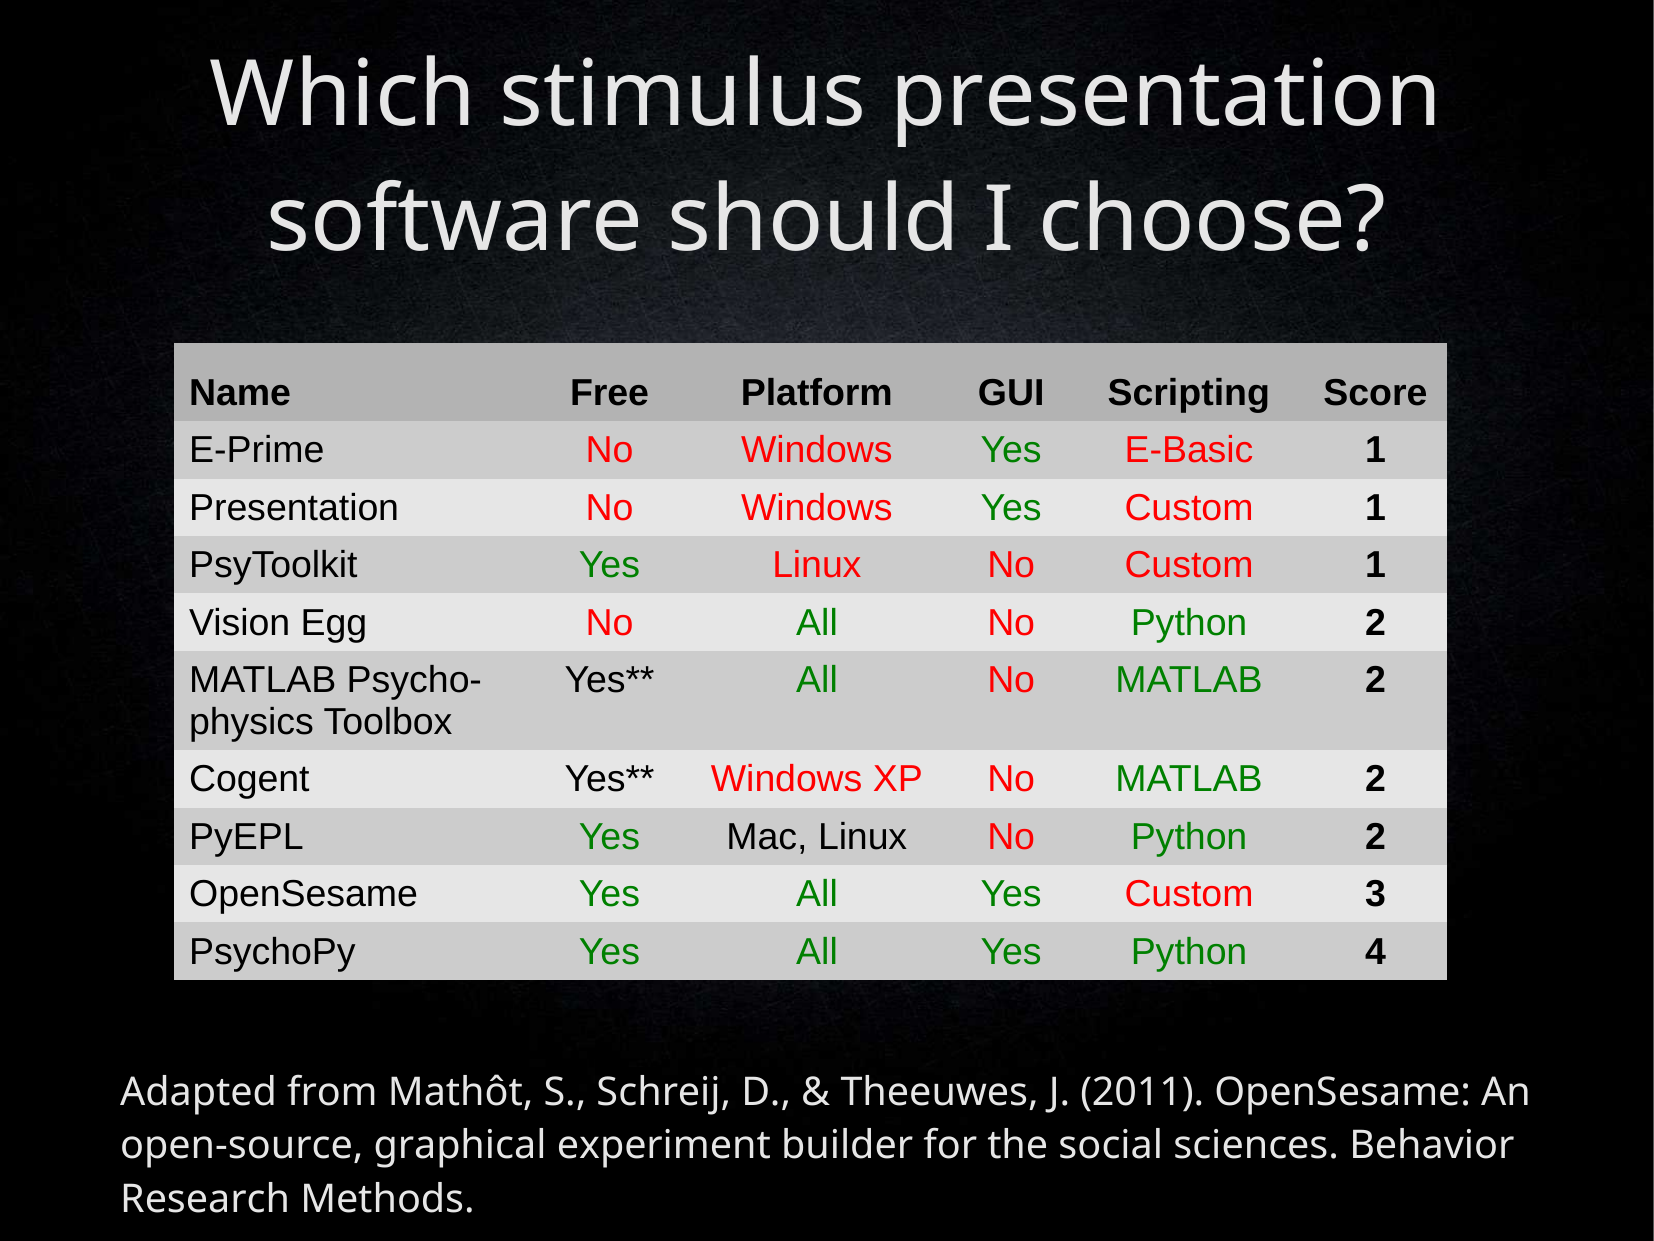

# Which stimulus presentation software should I choose?
| Name | Free | Platform | GUI | Scripting | Score |
| --- | --- | --- | --- | --- | --- |
| E-Prime | No | Windows | Yes | E-Basic | 1 |
| Presentation | No | Windows | Yes | Custom | 1 |
| PsyToolkit | Yes | Linux | No | Custom | 1 |
| Vision Egg | No | All | No | Python | 2 |
| MATLAB Psycho- physics Toolbox | Yes\*\* | All | No | MATLAB | 2 |
| Cogent | Yes\*\* | Windows XP | No | MATLAB | 2 |
| PyEPL | Yes | Mac, Linux | No | Python | 2 |
| OpenSesame | Yes | All | Yes | Custom | 3 |
| PsychoPy | Yes | All | Yes | Python | 4 |
Adapted from Mathôt, S., Schreij, D., & Theeuwes, J. (2011). OpenSesame: An open-source, graphical experiment builder for the social sciences. Behavior Research Methods.